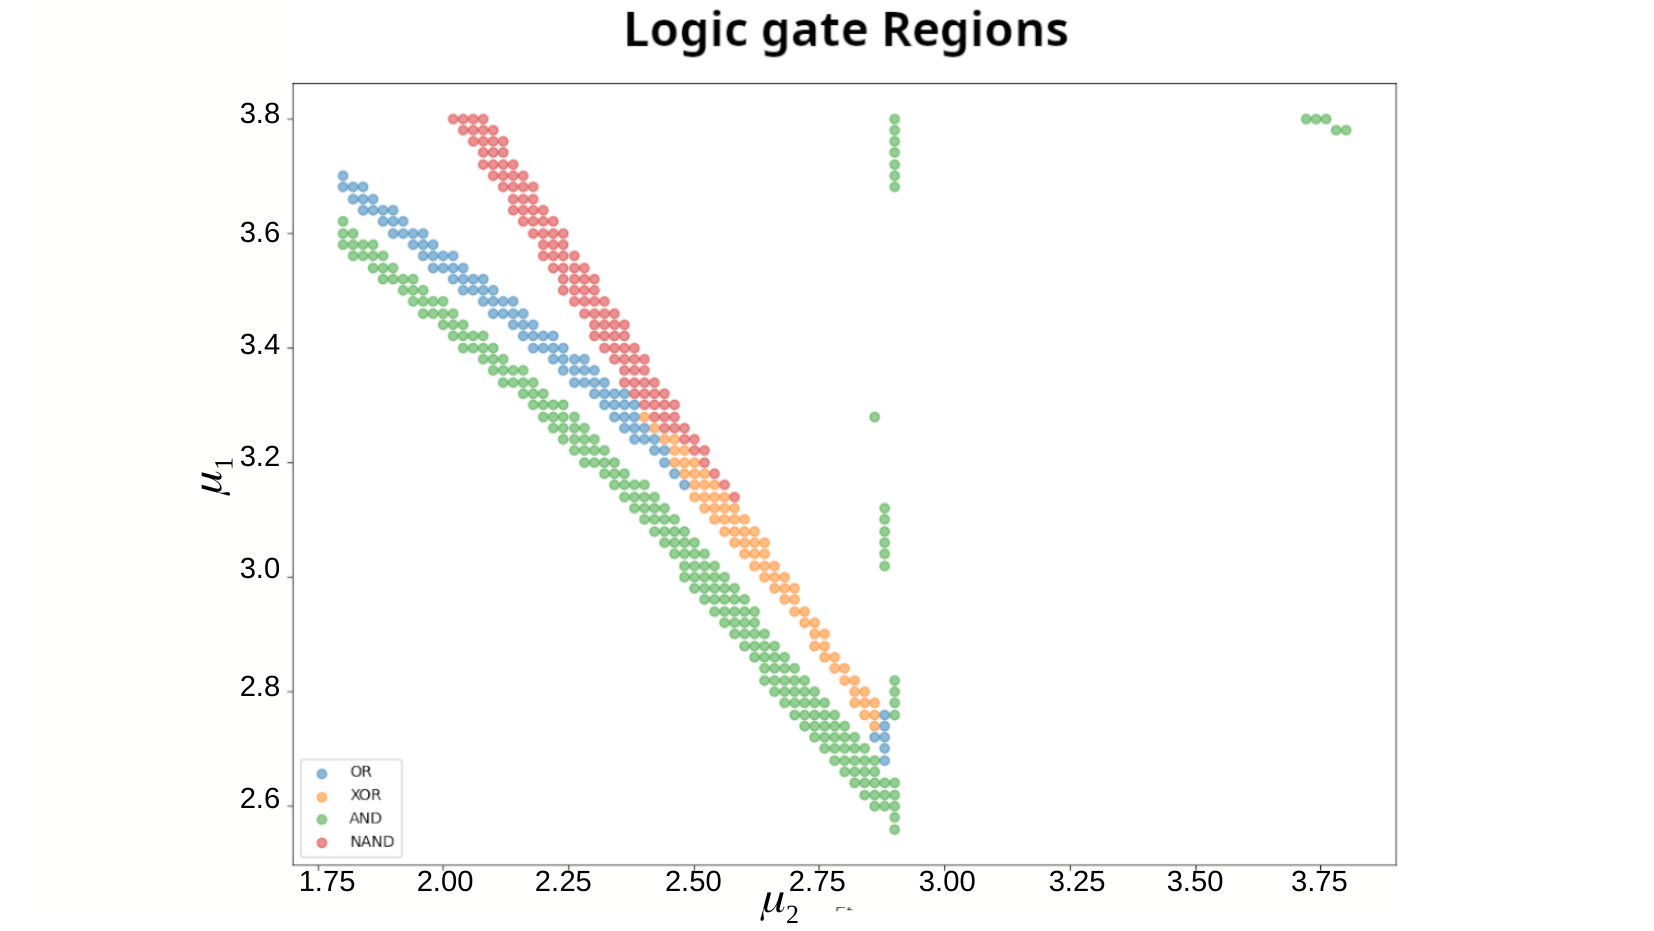

3.8
3.6
3.4
3.2
3.0
2.8
2.6
1.75
2.00
2.25
2.50
2.75
3.00
3.25
3.50
3.75